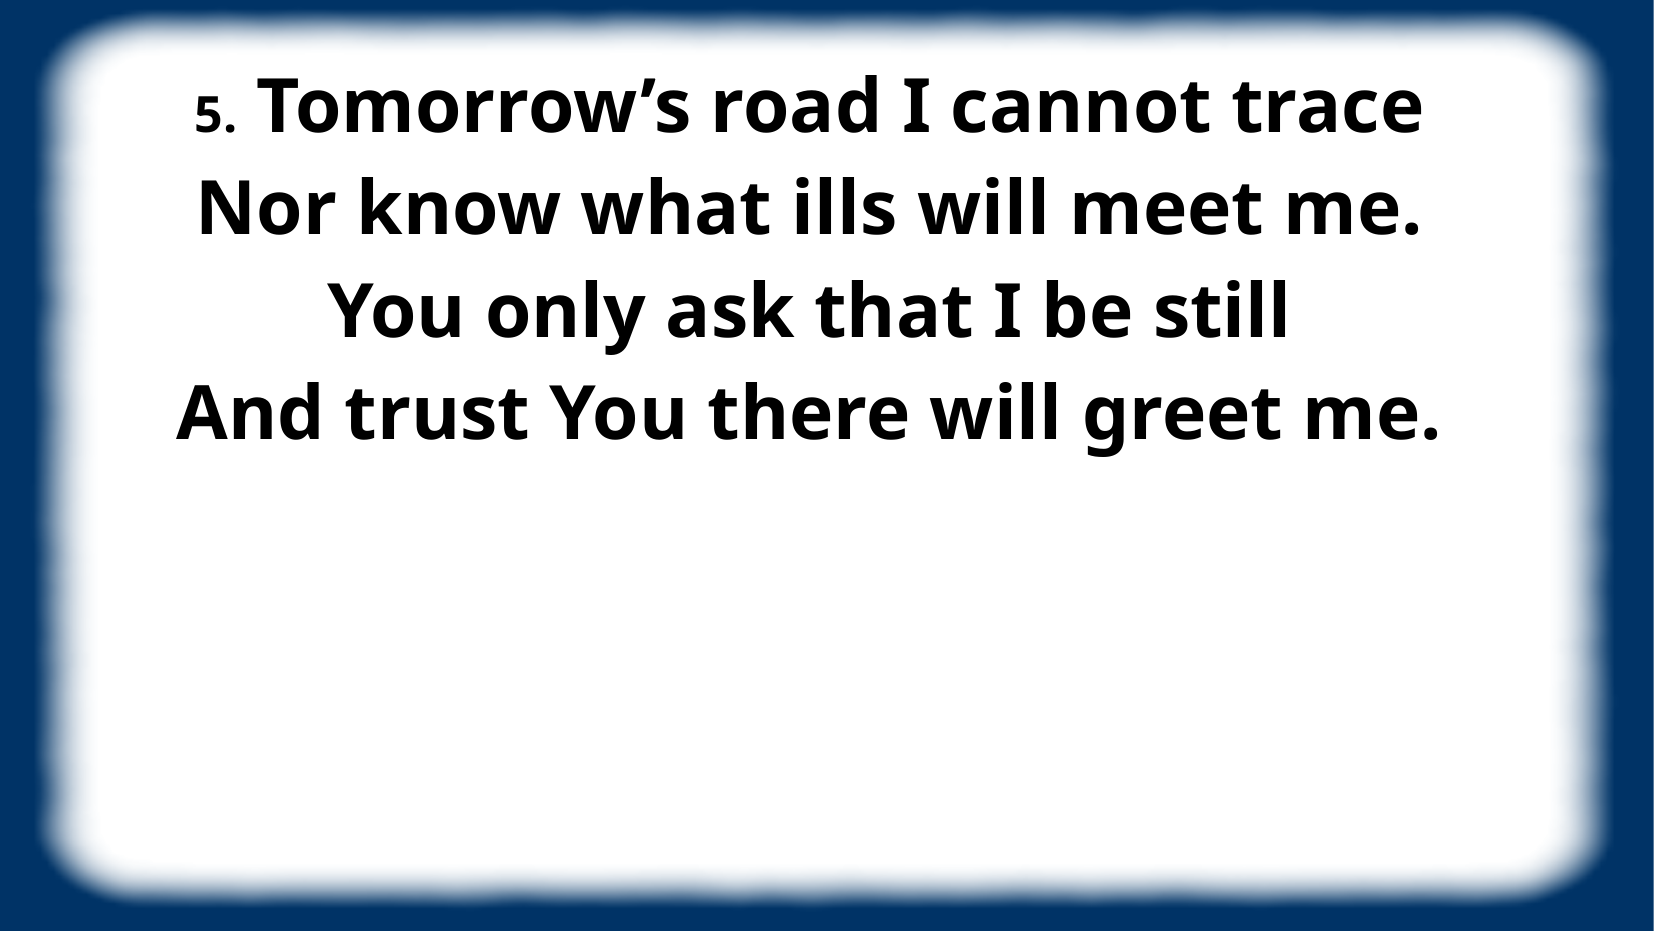

5. Tomorrow’s road I cannot trace
Nor know what ills will meet me.
You only ask that I be still
And trust You there will greet me.